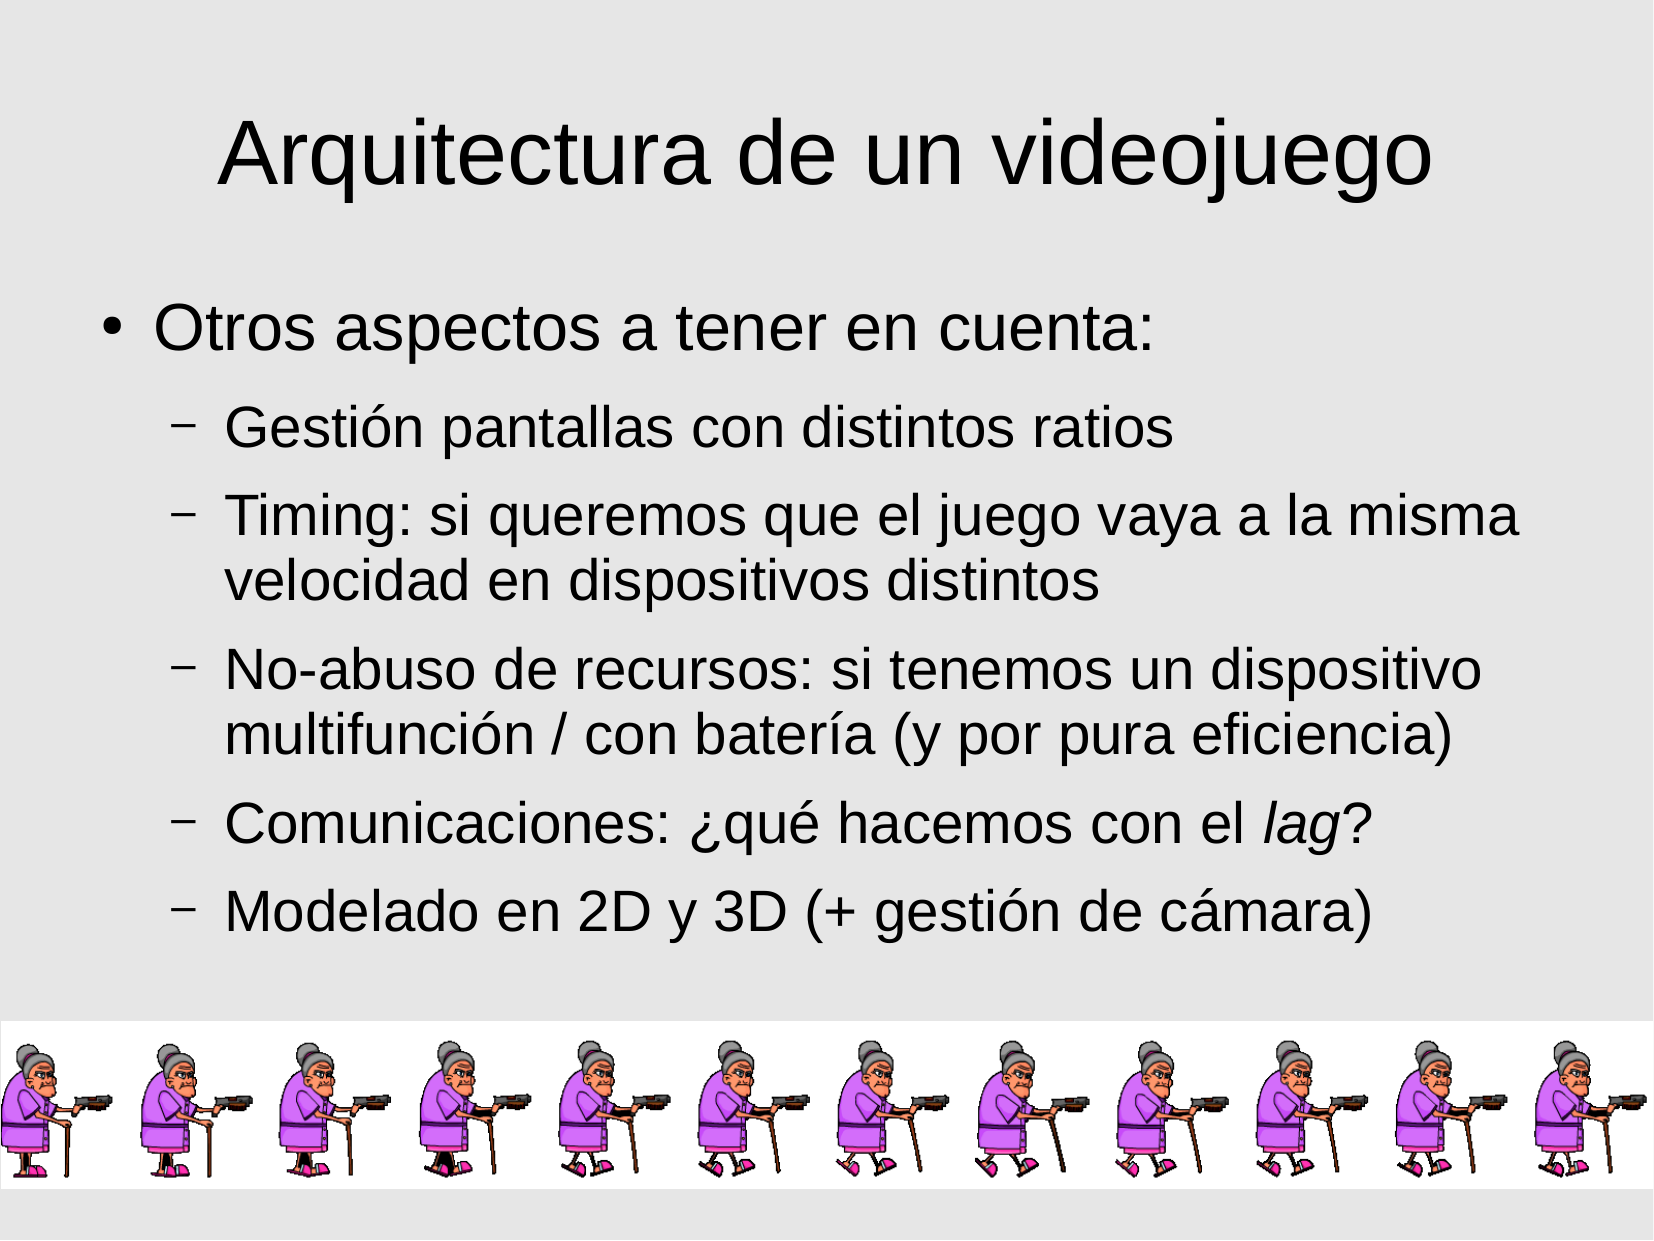

# Arquitectura de un videojuego
Otros aspectos a tener en cuenta:
Gestión pantallas con distintos ratios
Timing: si queremos que el juego vaya a la misma velocidad en dispositivos distintos
No-abuso de recursos: si tenemos un dispositivo multifunción / con batería (y por pura eficiencia)
Comunicaciones: ¿qué hacemos con el lag?
Modelado en 2D y 3D (+ gestión de cámara)